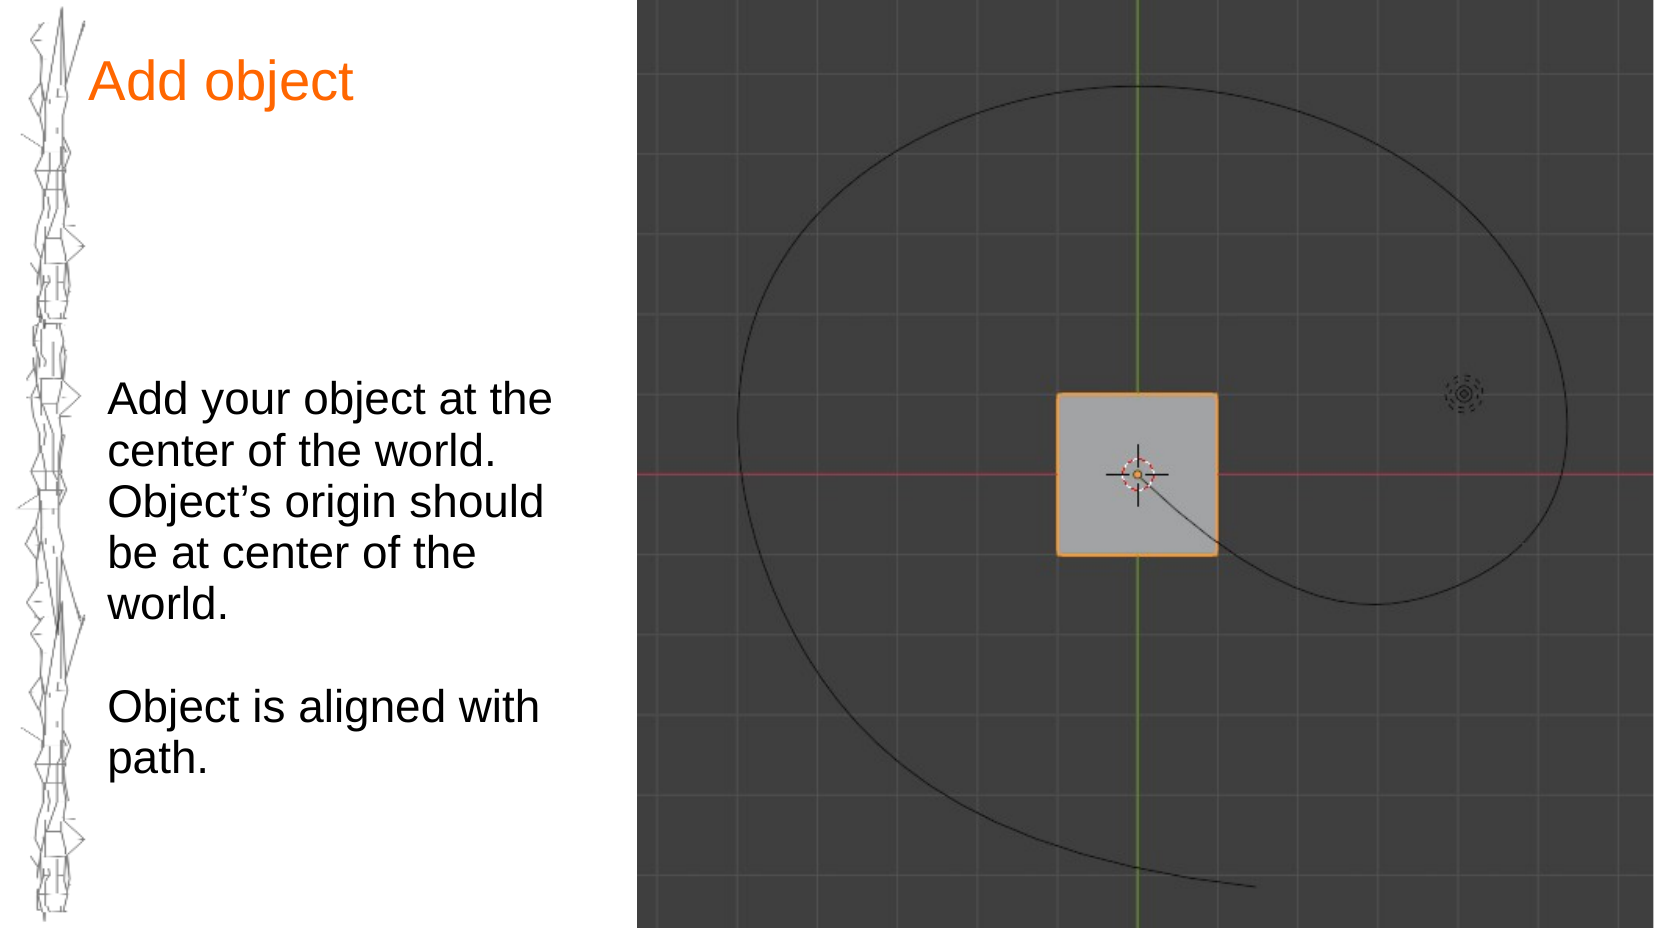

# Add object
Add your object at the center of the world. Object’s origin should be at center of the world.
Object is aligned with path.
4